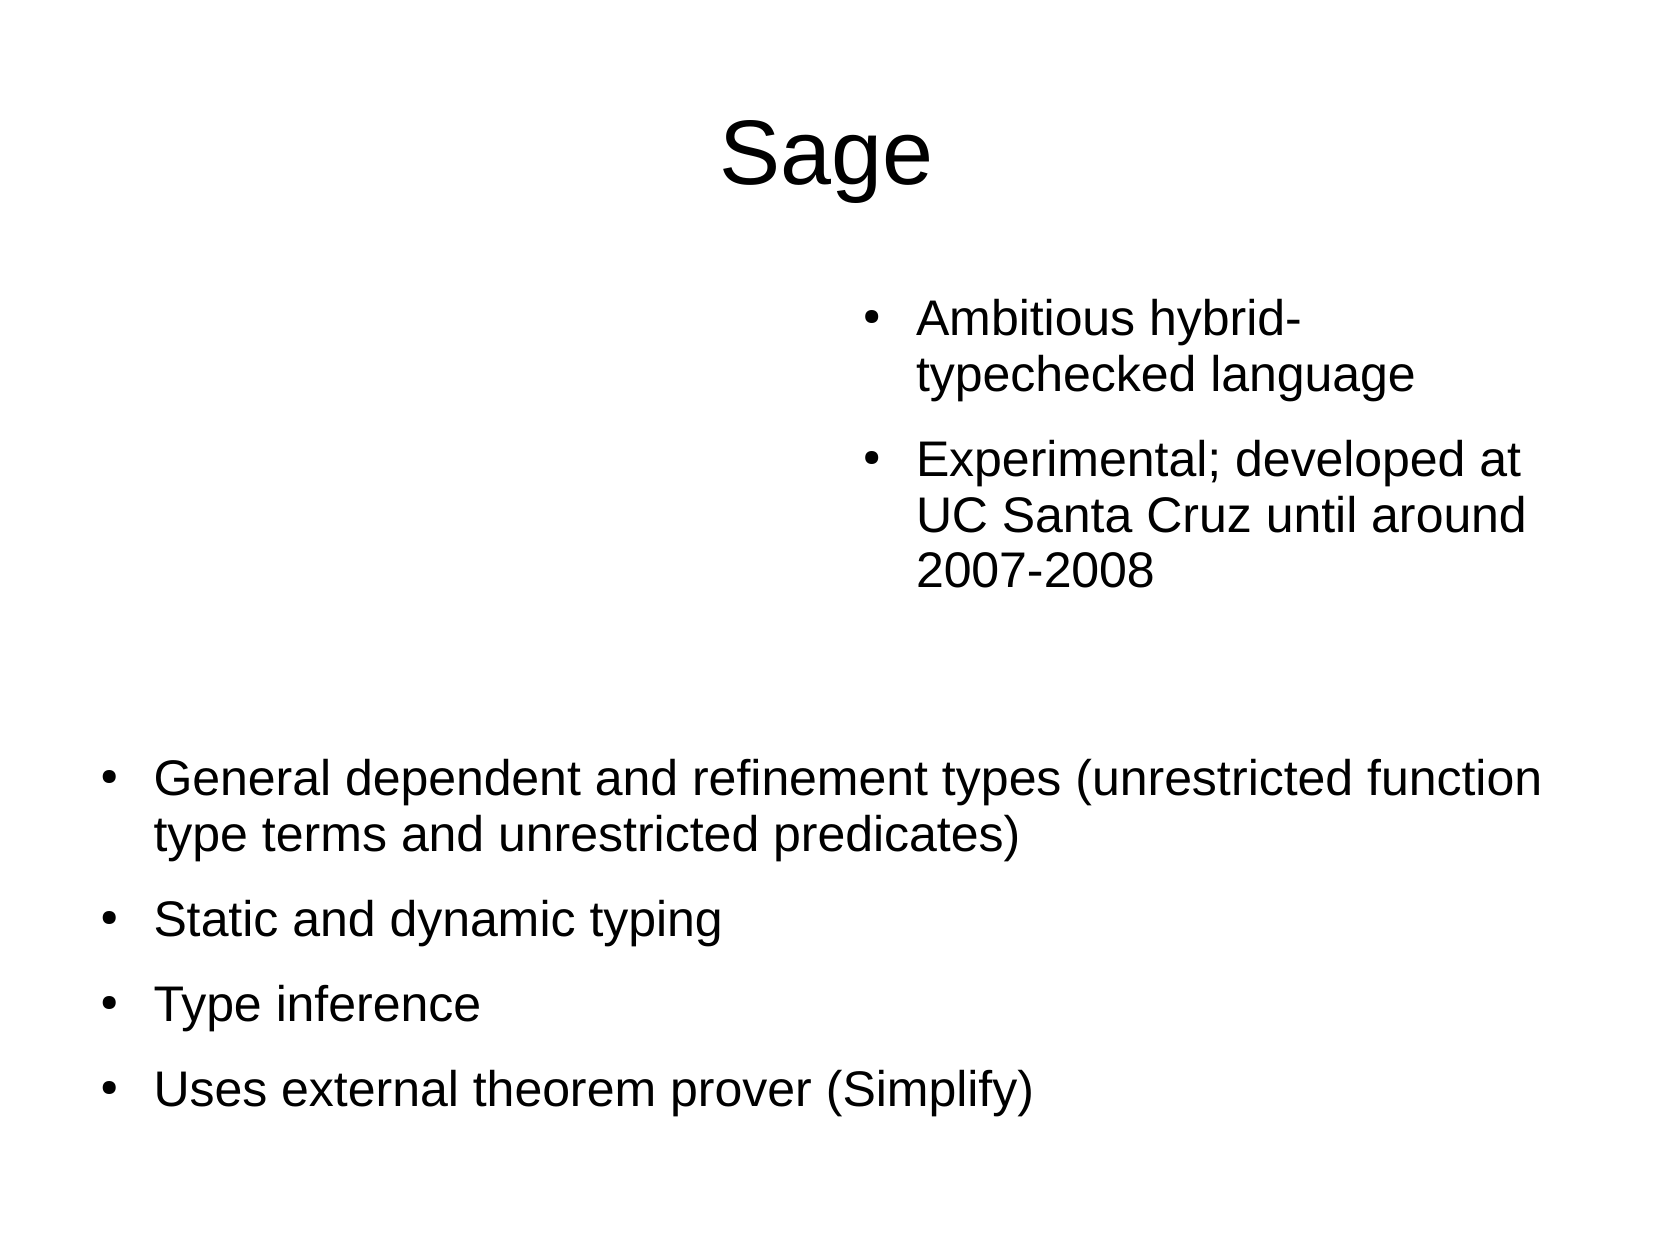

# Sage
Ambitious hybrid-typechecked language
Experimental; developed at UC Santa Cruz until around 2007-2008
General dependent and refinement types (unrestricted function type terms and unrestricted predicates)
Static and dynamic typing
Type inference
Uses external theorem prover (Simplify)